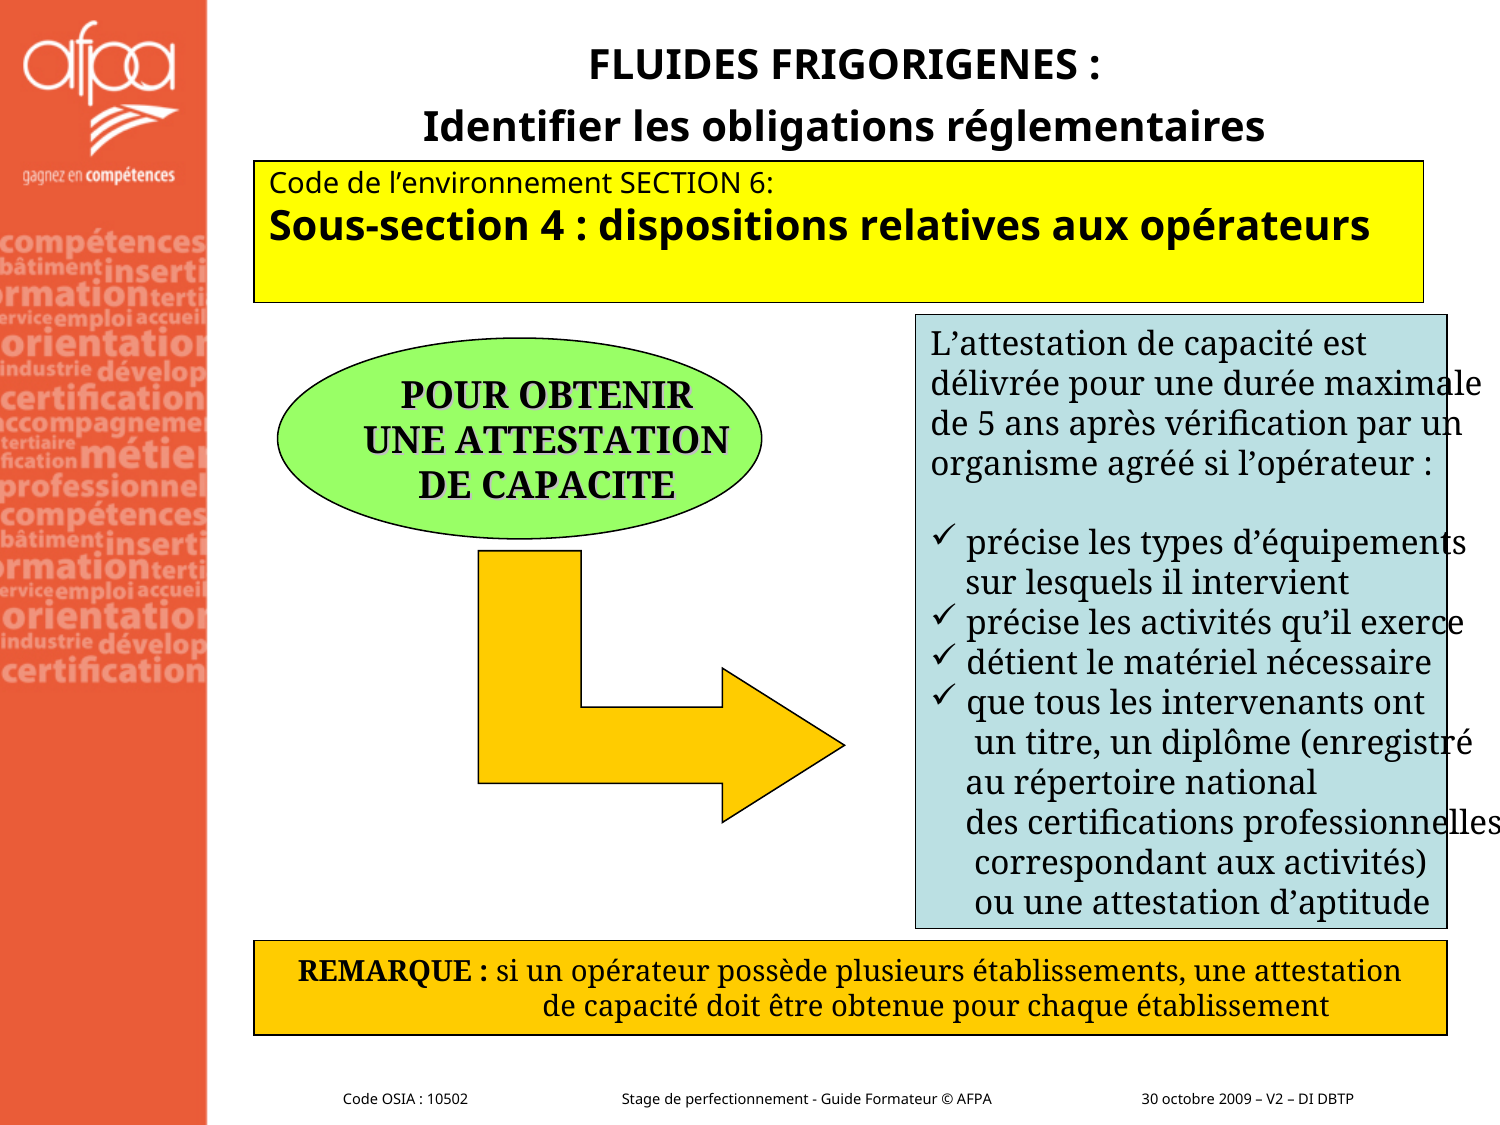

FLUIDES FRIGORIGENES :
Identifier les obligations réglementaires
Code de l’environnement SECTION 6:
Sous-section 4 : dispositions relatives aux opérateurs
#
L’attestation de capacité est
délivrée pour une durée maximale
de 5 ans après vérification par un
organisme agréé si l’opérateur :
 précise les types d’équipements
 sur lesquels il intervient
 précise les activités qu’il exerce
 détient le matériel nécessaire
 que tous les intervenants ont
 un titre, un diplôme (enregistré
 au répertoire national
 des certifications professionnelles
 correspondant aux activités)
 ou une attestation d’aptitude
POUR OBTENIR
UNE ATTESTATION
DE CAPACITE
REMARQUE : si un opérateur possède plusieurs établissements, une attestation
 de capacité doit être obtenue pour chaque établissement